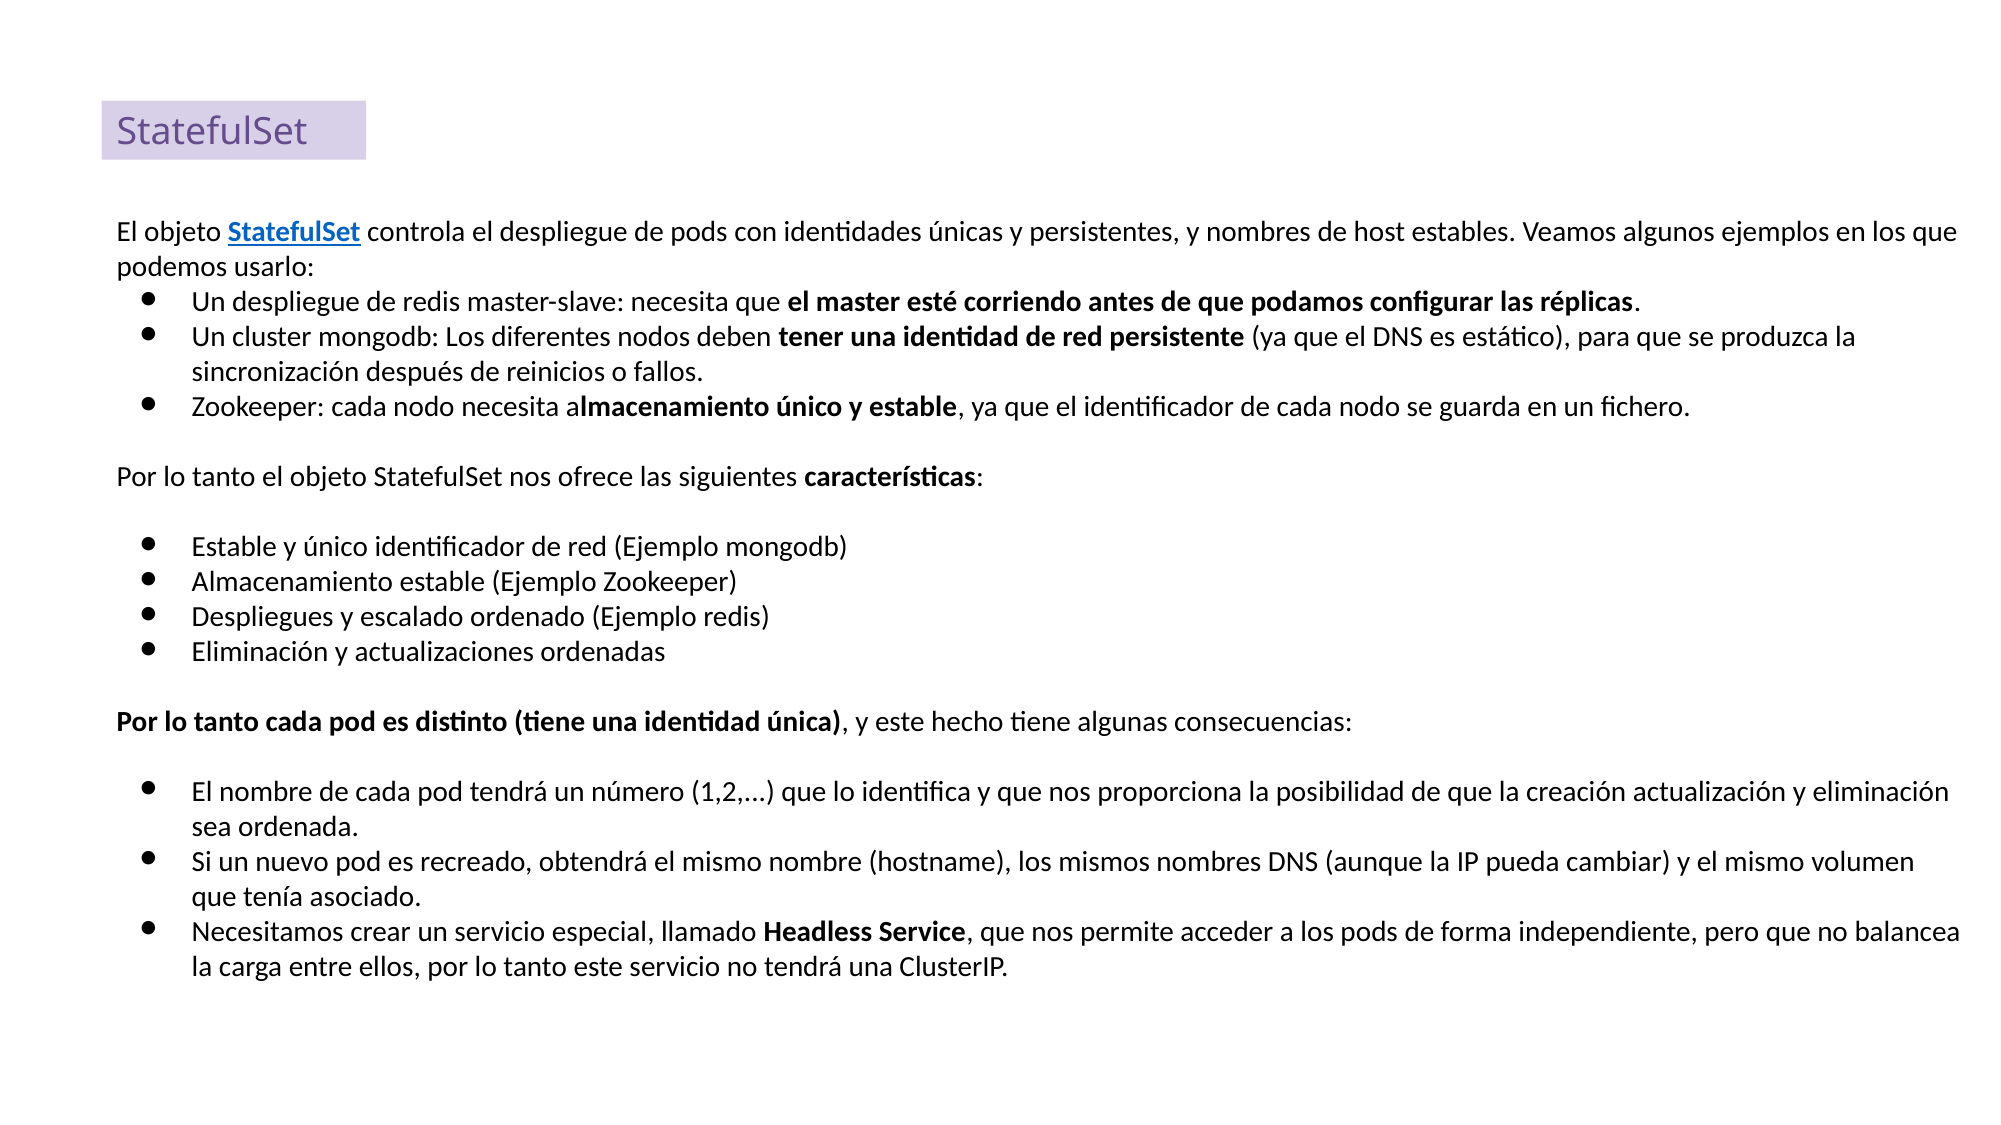

StatefulSet
El objeto StatefulSet controla el despliegue de pods con identidades únicas y persistentes, y nombres de host estables. Veamos algunos ejemplos en los que podemos usarlo:
Un despliegue de redis master-slave: necesita que el master esté corriendo antes de que podamos configurar las réplicas.
Un cluster mongodb: Los diferentes nodos deben tener una identidad de red persistente (ya que el DNS es estático), para que se produzca la sincronización después de reinicios o fallos.
Zookeeper: cada nodo necesita almacenamiento único y estable, ya que el identificador de cada nodo se guarda en un fichero.
Por lo tanto el objeto StatefulSet nos ofrece las siguientes características:
Estable y único identificador de red (Ejemplo mongodb)
Almacenamiento estable (Ejemplo Zookeeper)
Despliegues y escalado ordenado (Ejemplo redis)
Eliminación y actualizaciones ordenadas
Por lo tanto cada pod es distinto (tiene una identidad única), y este hecho tiene algunas consecuencias:
El nombre de cada pod tendrá un número (1,2,...) que lo identifica y que nos proporciona la posibilidad de que la creación actualización y eliminación sea ordenada.
Si un nuevo pod es recreado, obtendrá el mismo nombre (hostname), los mismos nombres DNS (aunque la IP pueda cambiar) y el mismo volumen que tenía asociado.
Necesitamos crear un servicio especial, llamado Headless Service, que nos permite acceder a los pods de forma independiente, pero que no balancea la carga entre ellos, por lo tanto este servicio no tendrá una ClusterIP.